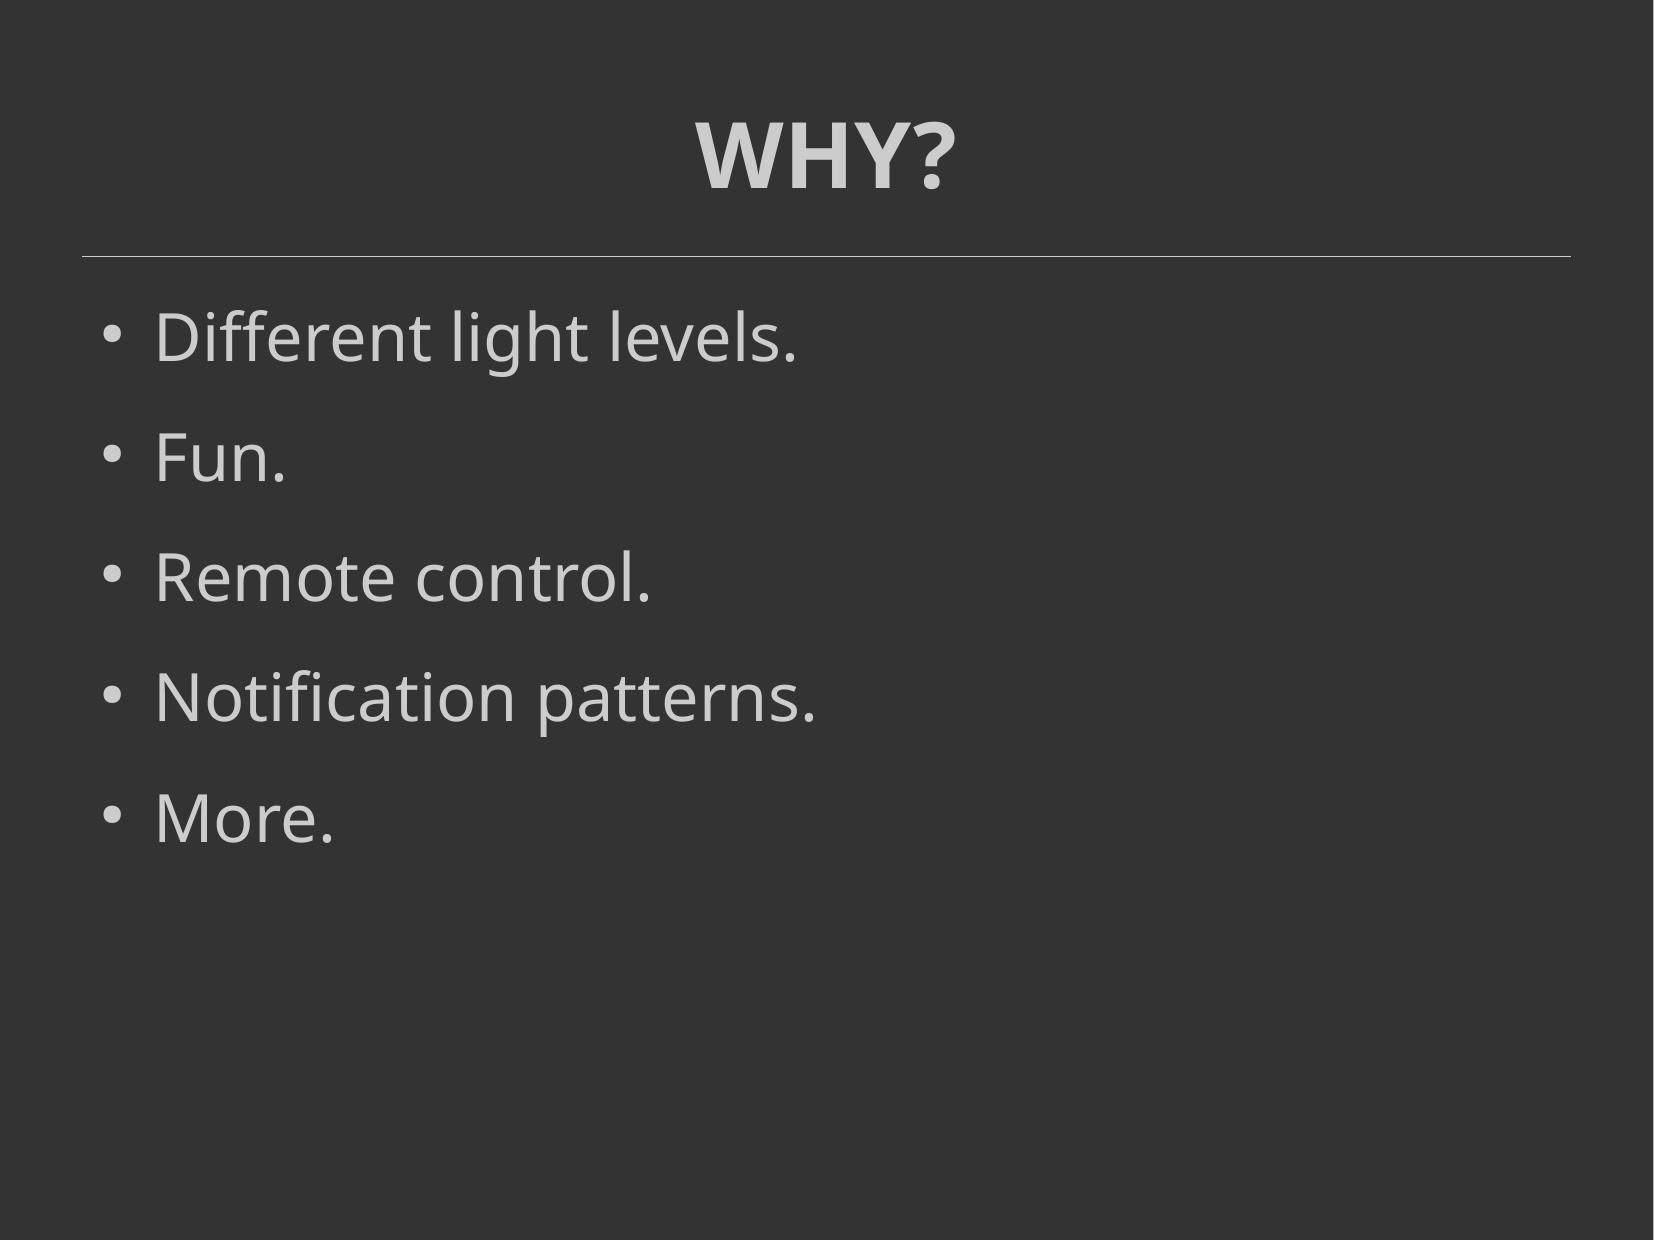

# WHY?
Different light levels.
Fun.
Remote control.
Notification patterns.
More.